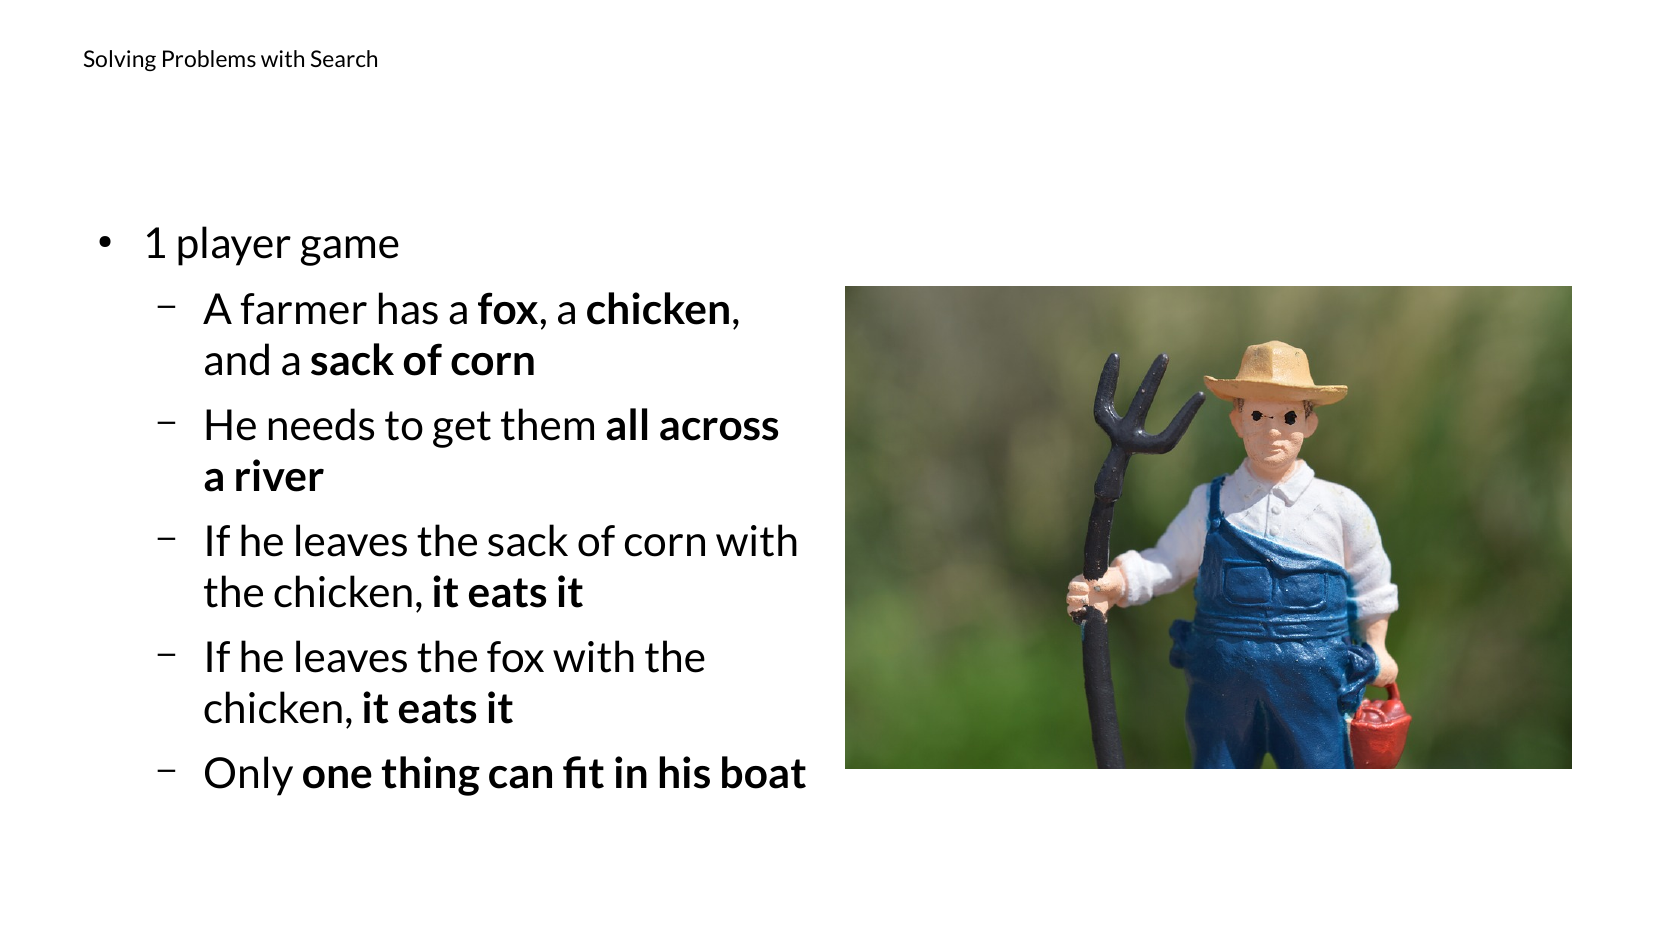

# Solving Problems with Search
1 player game
A farmer has a fox, a chicken, and a sack of corn
He needs to get them all across a river
If he leaves the sack of corn with the chicken, it eats it
If he leaves the fox with the chicken, it eats it
Only one thing can fit in his boat